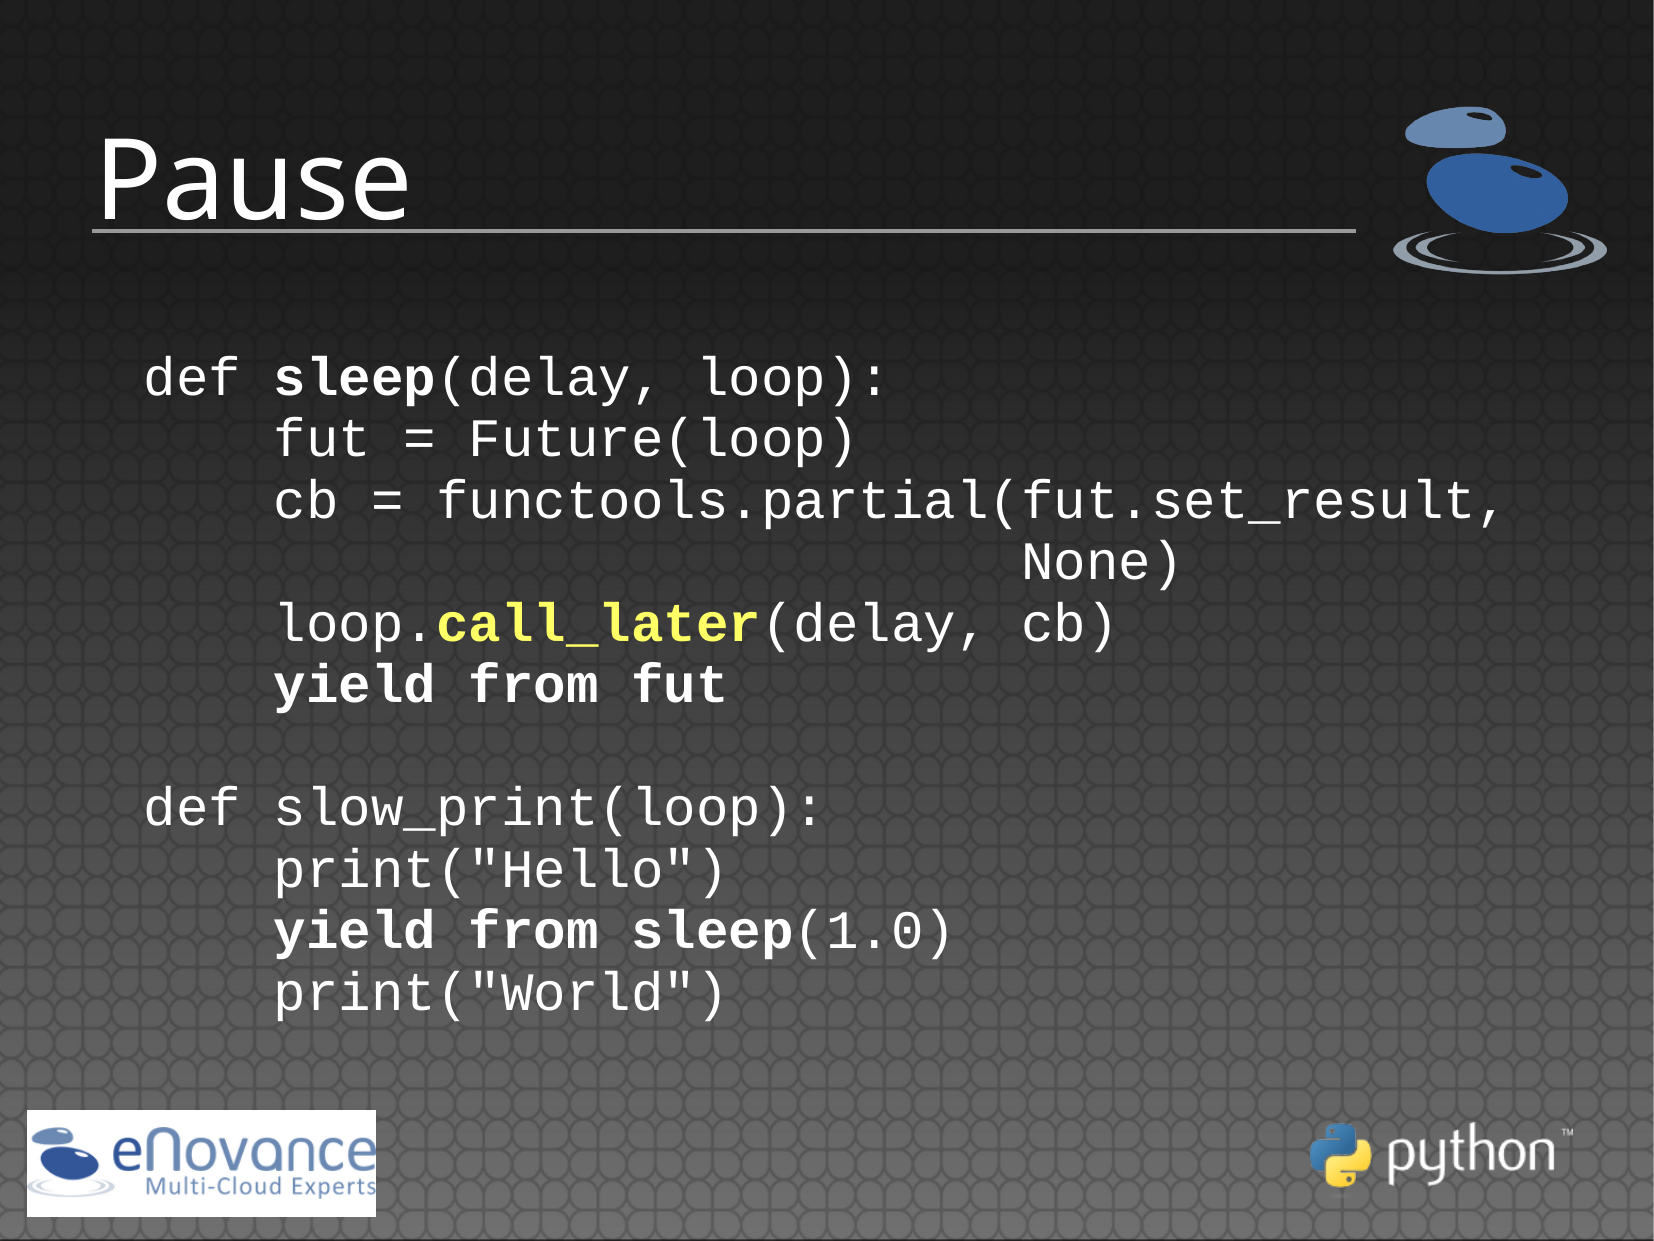

# Pause
def sleep(delay, loop):
 fut = Future(loop)
 cb = functools.partial(fut.set_result,
 None)
 loop.call_later(delay, cb)
 yield from fut
def slow_print(loop):
 print("Hello")
 yield from sleep(1.0)
 print("World")